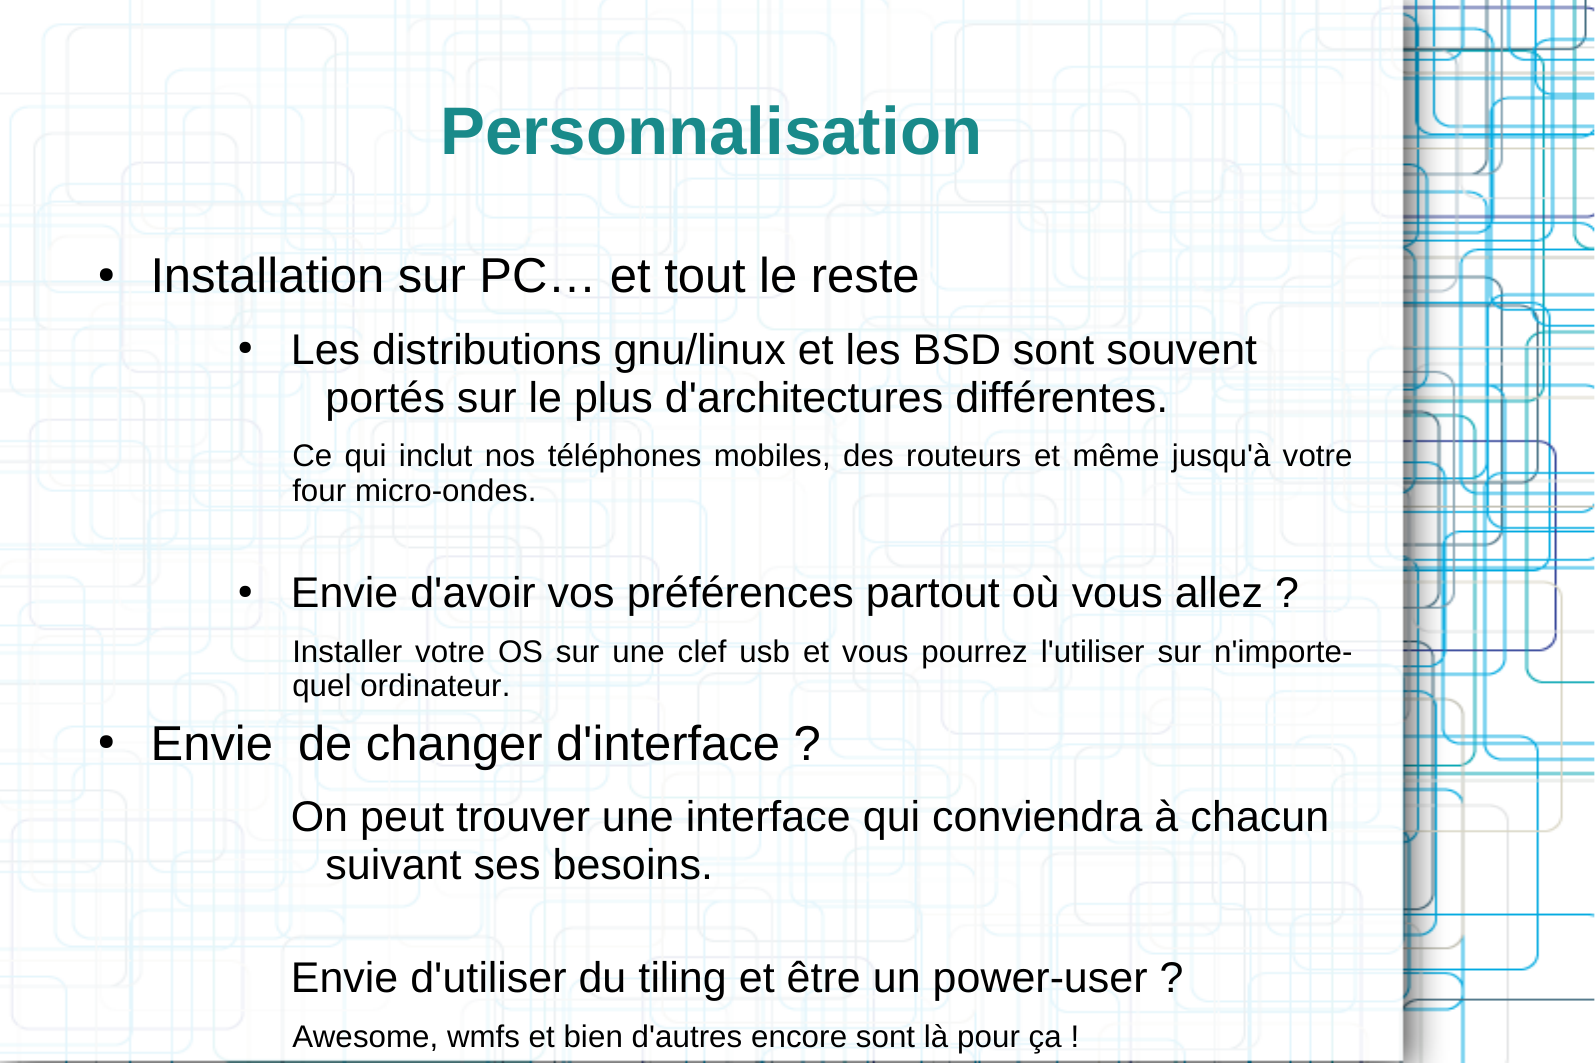

# Personnalisation
Installation sur PC… et tout le reste
Les distributions gnu/linux et les BSD sont souvent portés sur le plus d'architectures différentes.
Ce qui inclut nos téléphones mobiles, des routeurs et même jusqu'à votre four micro-ondes.
Envie d'avoir vos préférences partout où vous allez ?
Installer votre OS sur une clef usb et vous pourrez l'utiliser sur n'importe-quel ordinateur.
Envie 	de changer d'interface ?
On peut trouver une interface qui conviendra à chacun suivant ses besoins.
Envie d'utiliser du tiling et être un power-user ?
Awesome, wmfs et bien d'autres encore sont là pour ça !
Envie d'une interface plus complète visuellement ?
Les environnements « gnome-shell » et « KDE » sont bien plus complets et offrent une interface personnalisable et ergonomique.
Vous êtes du genre lunatique? Tout peut cohabiter ! Choisissez simplement au démarrage !
Les services
Le serveur @ home
Gestion de nos e-mails, un ou plusieurs sites web (un blog où on range les photos de famille par exemple) ainsi que les téléchargements que l'on fait via une interface web, consultable partout depuis le net.
Un système → une philosophie
Lequel vous conviendra le mieux ?
ArchLinux → l'addiction à la nouveauté
Cette distribution permet d'avoir toujours les versions les plus récentes des logiciels grâce au principe de « rolling release ». Il n'y a pas de versionnement de la distribution, lorsque vous l'installez vous avez tout simplement les derniers logiciels en date.
Debian → pour la stabilité
Une distribution gnu/linux qui a su prouver sa stabilité en tant que serveur, permet tout aussi bien une utilisation « desktop », profitant de nombreux tests sur chaque logiciel la composant.
OpenBSD → pour les paranoïaques
Principe du « Secured by default ». Tout le monde n'a pas à être ingénieur en sécurité pour être à l'abris d'une attaque.
+ 350 autres distributions + les autres BSD.